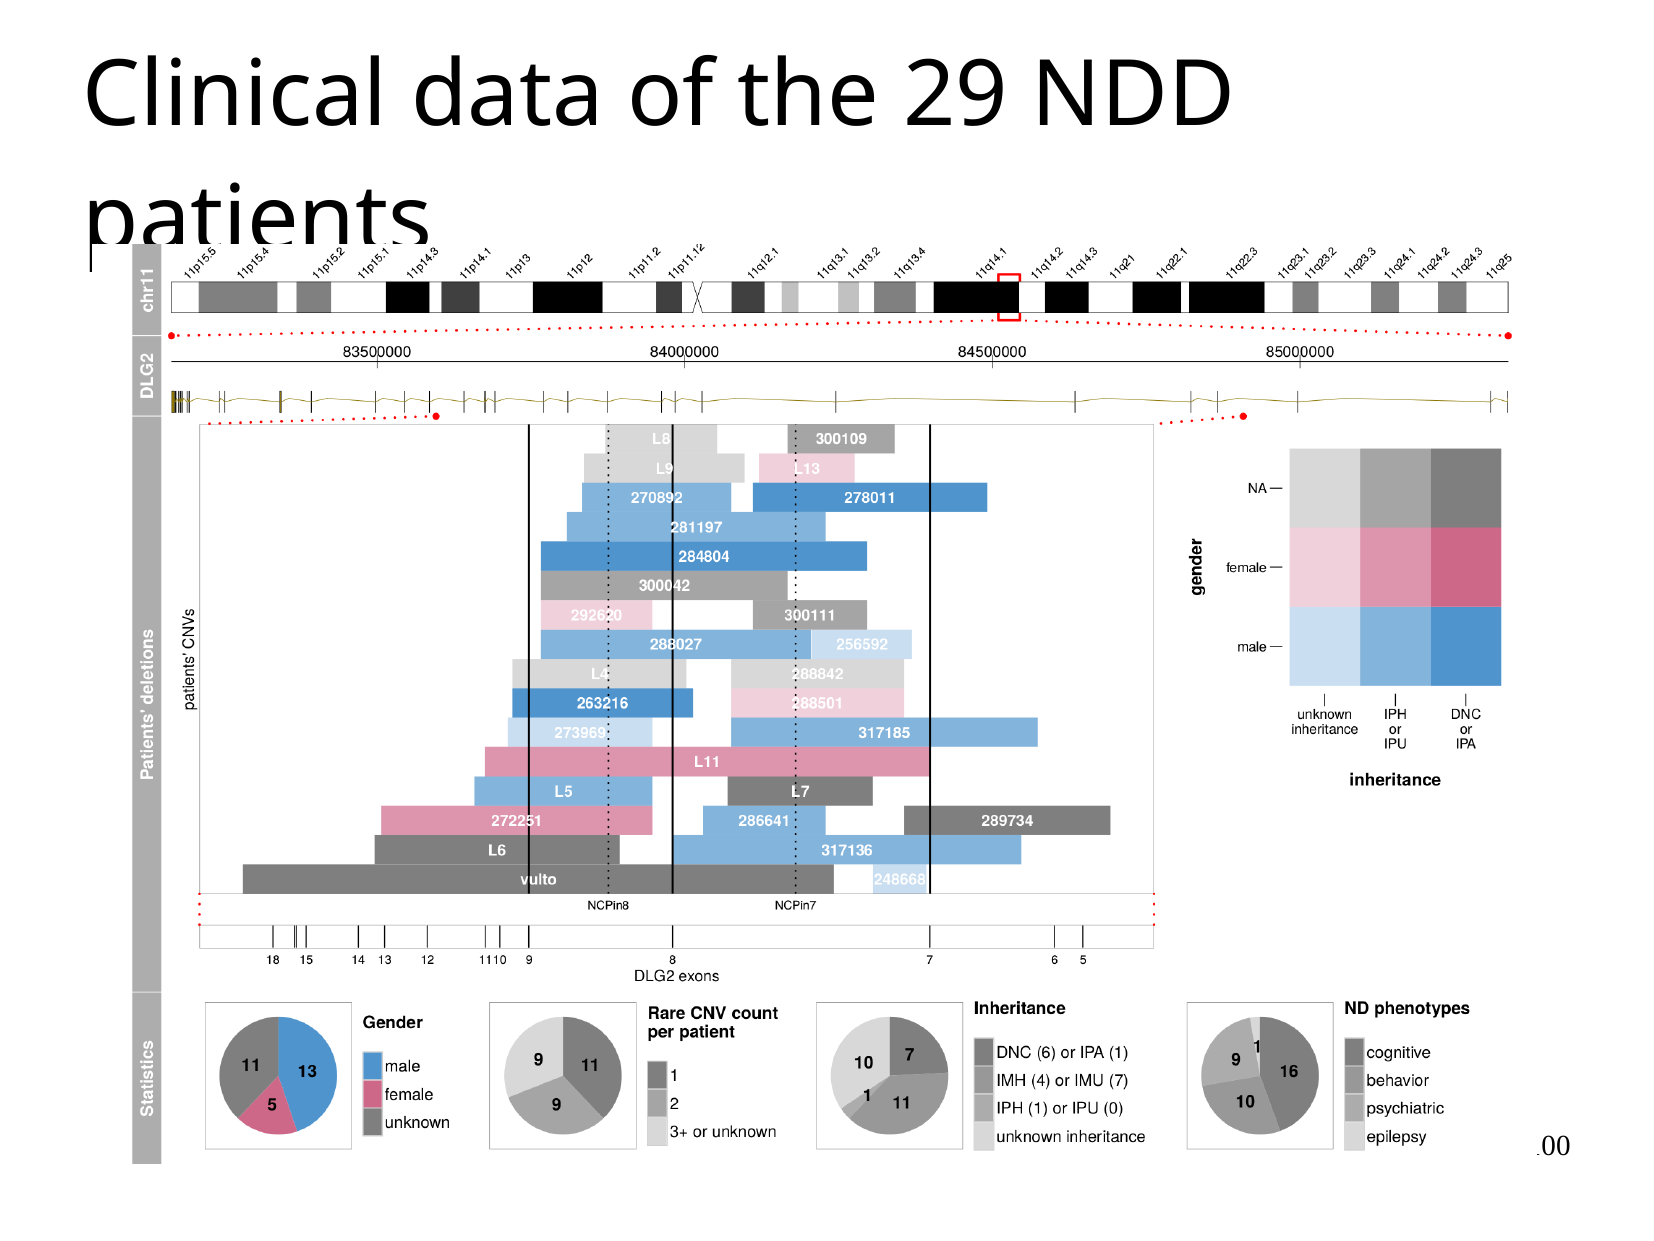

# Clinical data of the 29 NDD patients
100